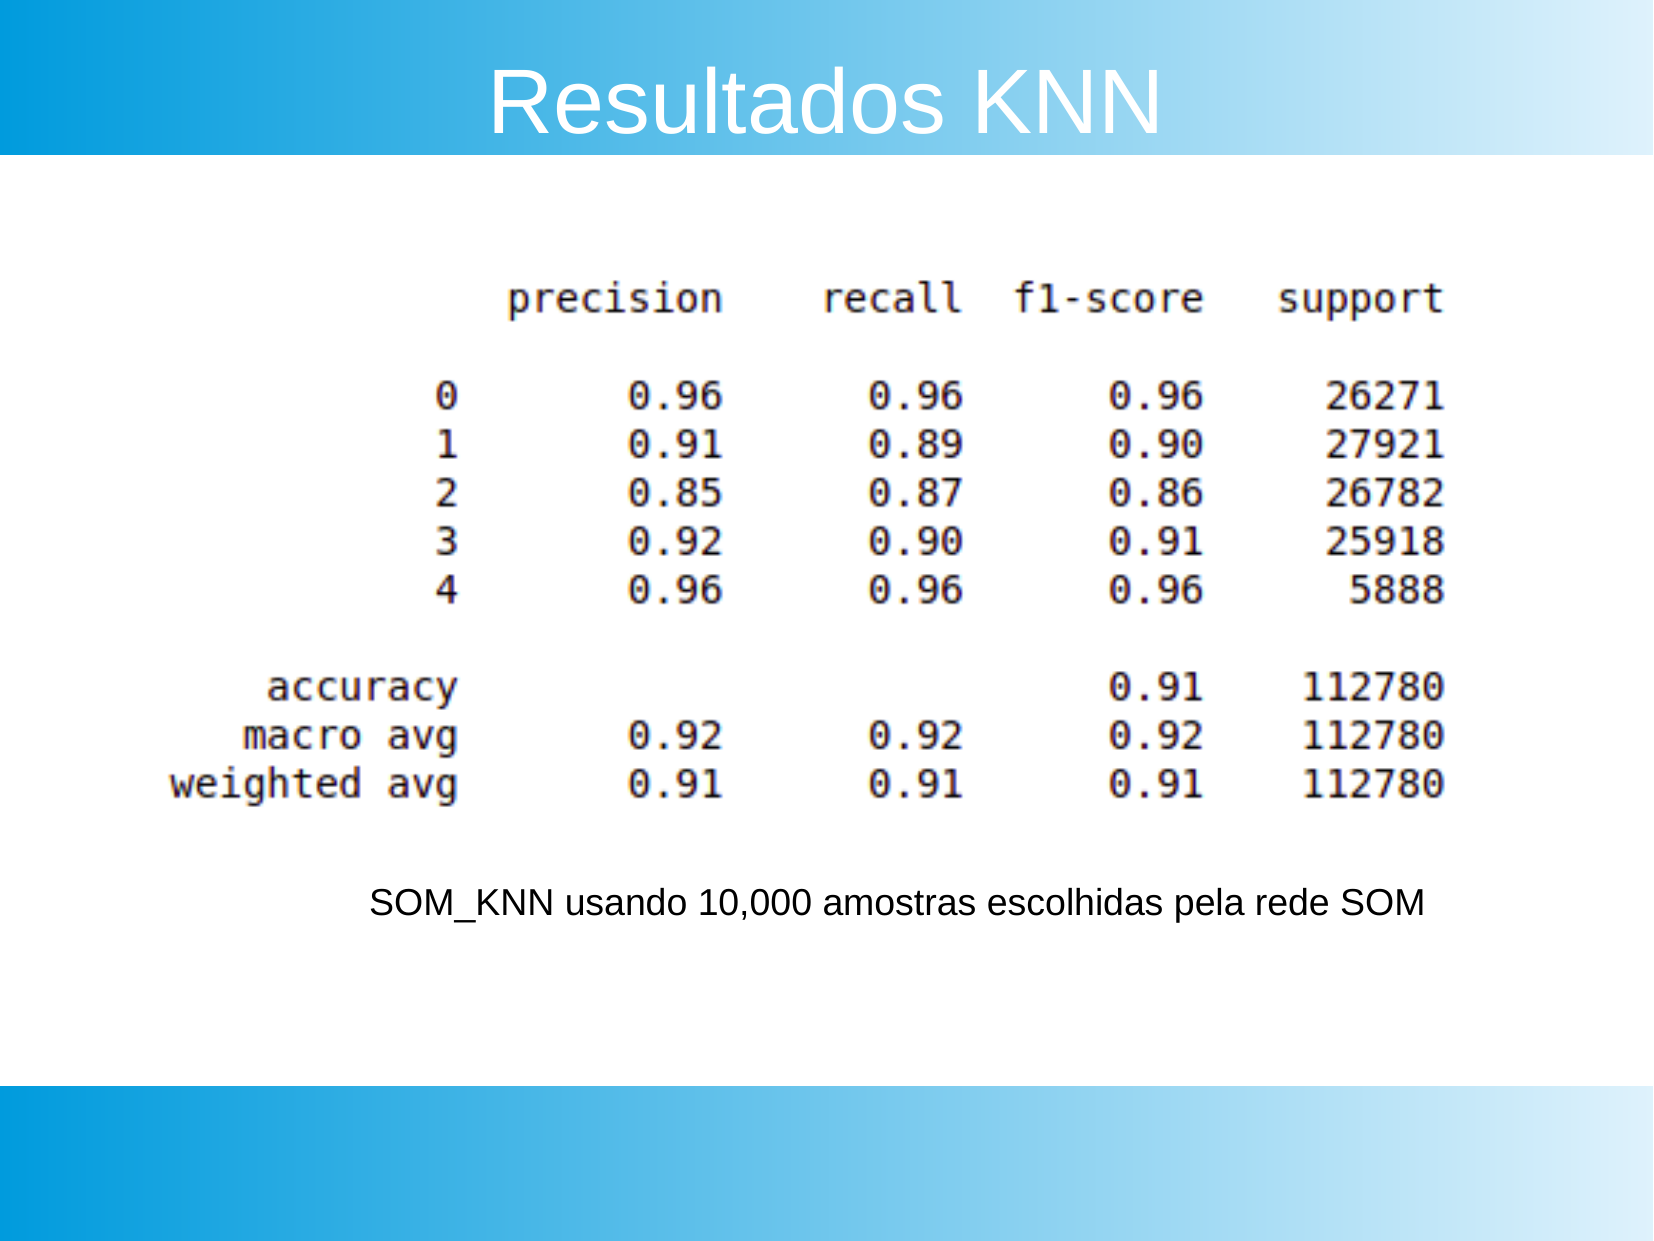

# Resultados KNN
SOM_KNN usando 10,000 amostras escolhidas pela rede SOM